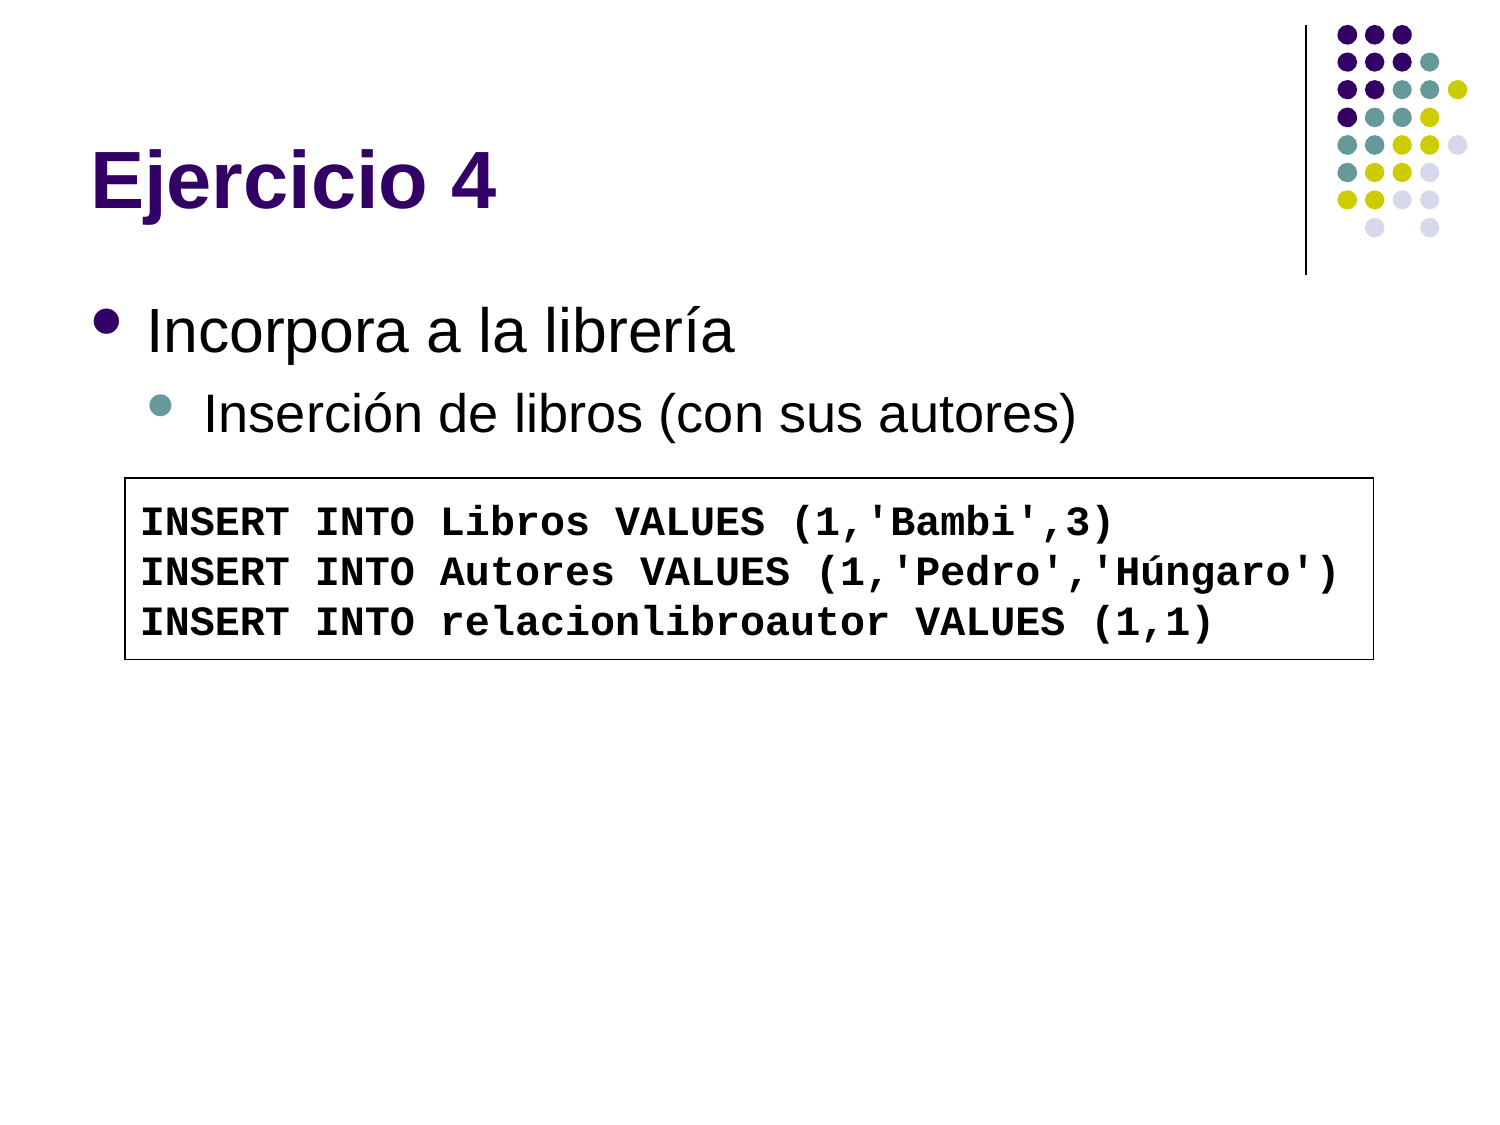

# Ejercicio 4
Incorpora a la librería
Inserción de libros (con sus autores)
INSERT INTO Libros VALUES (1,'Bambi',3)
INSERT INTO Autores VALUES (1,'Pedro','Húngaro')
INSERT INTO relacionlibroautor VALUES (1,1)